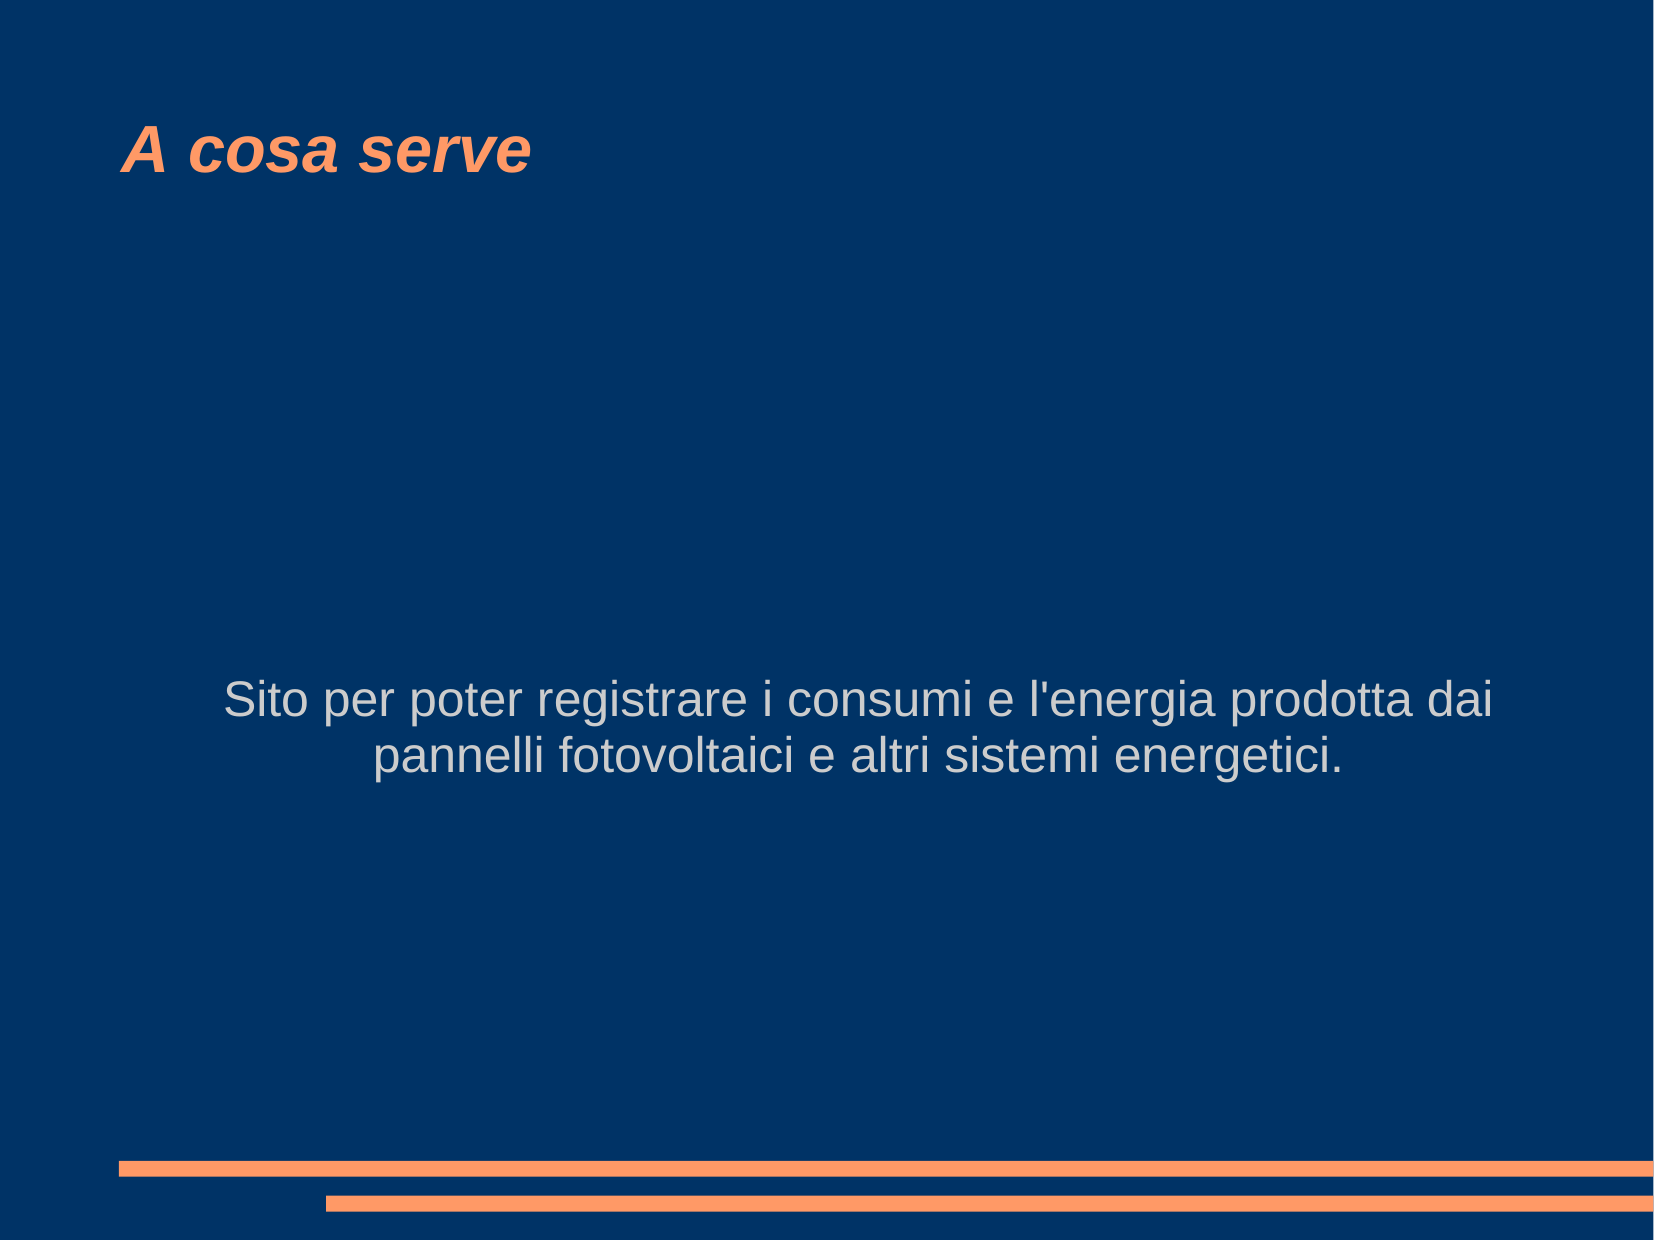

# A cosa serve
Sito per poter registrare i consumi e l'energia prodotta dai pannelli fotovoltaici e altri sistemi energetici.